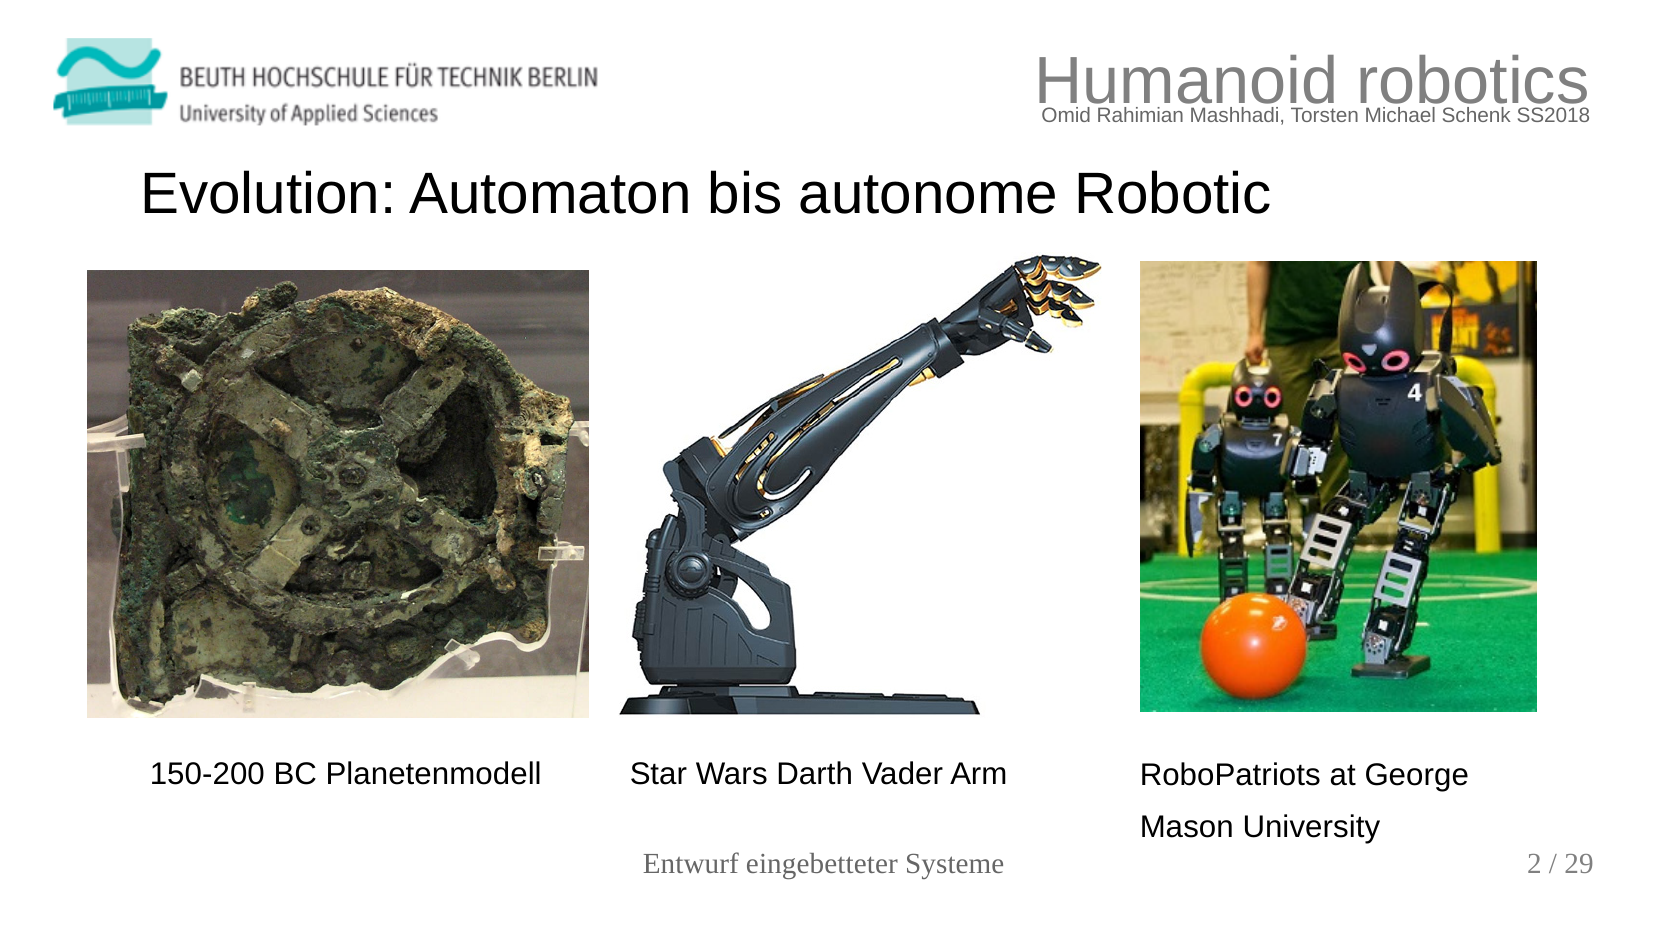

#
Humanoid robotics
Omid Rahimian Mashhadi, Torsten Michael Schenk SS2018
Evolution: Automaton bis autonome Robotic
150-200 BC Planetenmodell
Star Wars Darth Vader Arm
RoboPatriots at George Mason University
 / 29
Entwurf eingebetteter Systeme
2